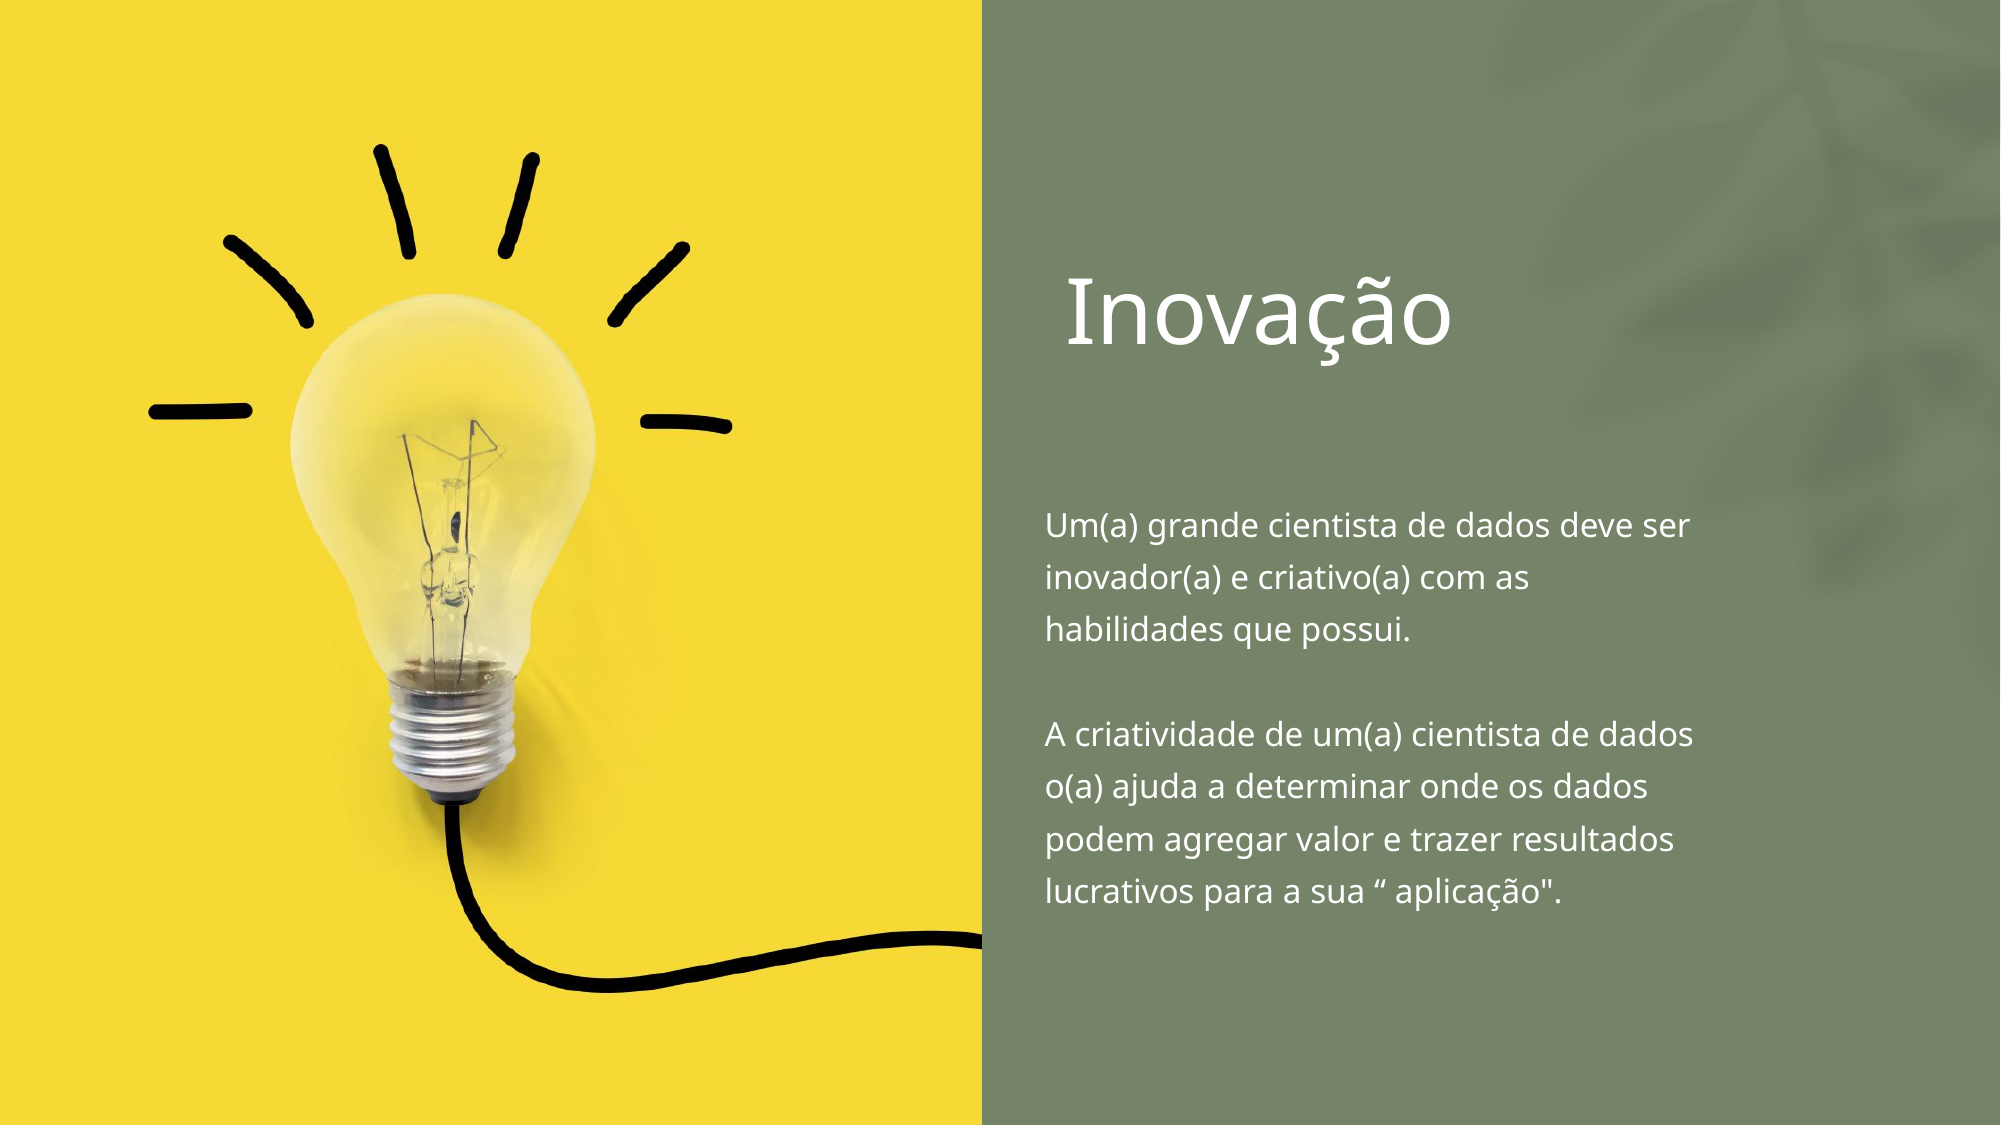

# Inovação
Um(a) grande cientista de dados deve ser
inovador(a) e criativo(a) com as
habilidades que possui.
A criatividade de um(a) cientista de dados
o(a) ajuda a determinar onde os dados
podem agregar valor e trazer resultados
lucrativos para a sua “ aplicação".